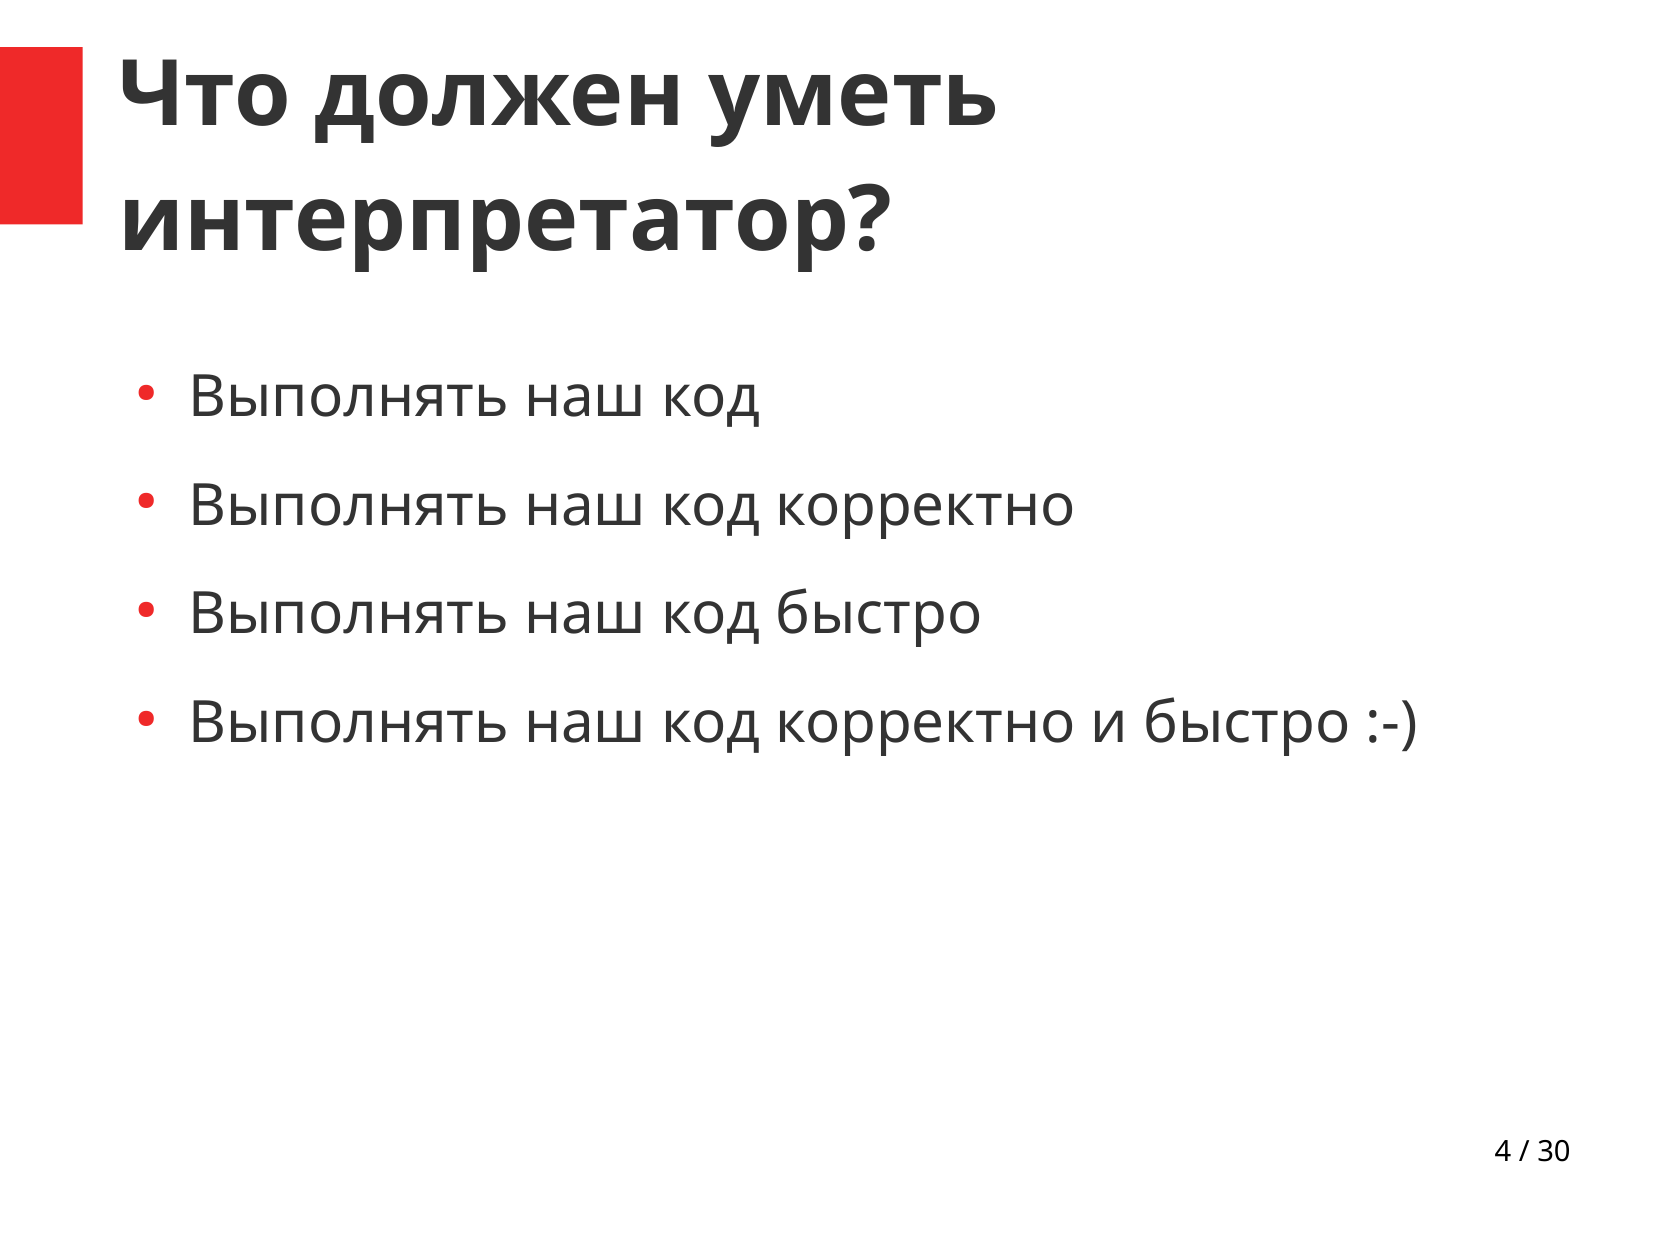

# Что должен уметь интерпретатор?
Выполнять наш код
Выполнять наш код корректно
Выполнять наш код быстро
Выполнять наш код корректно и быстро :-)
4